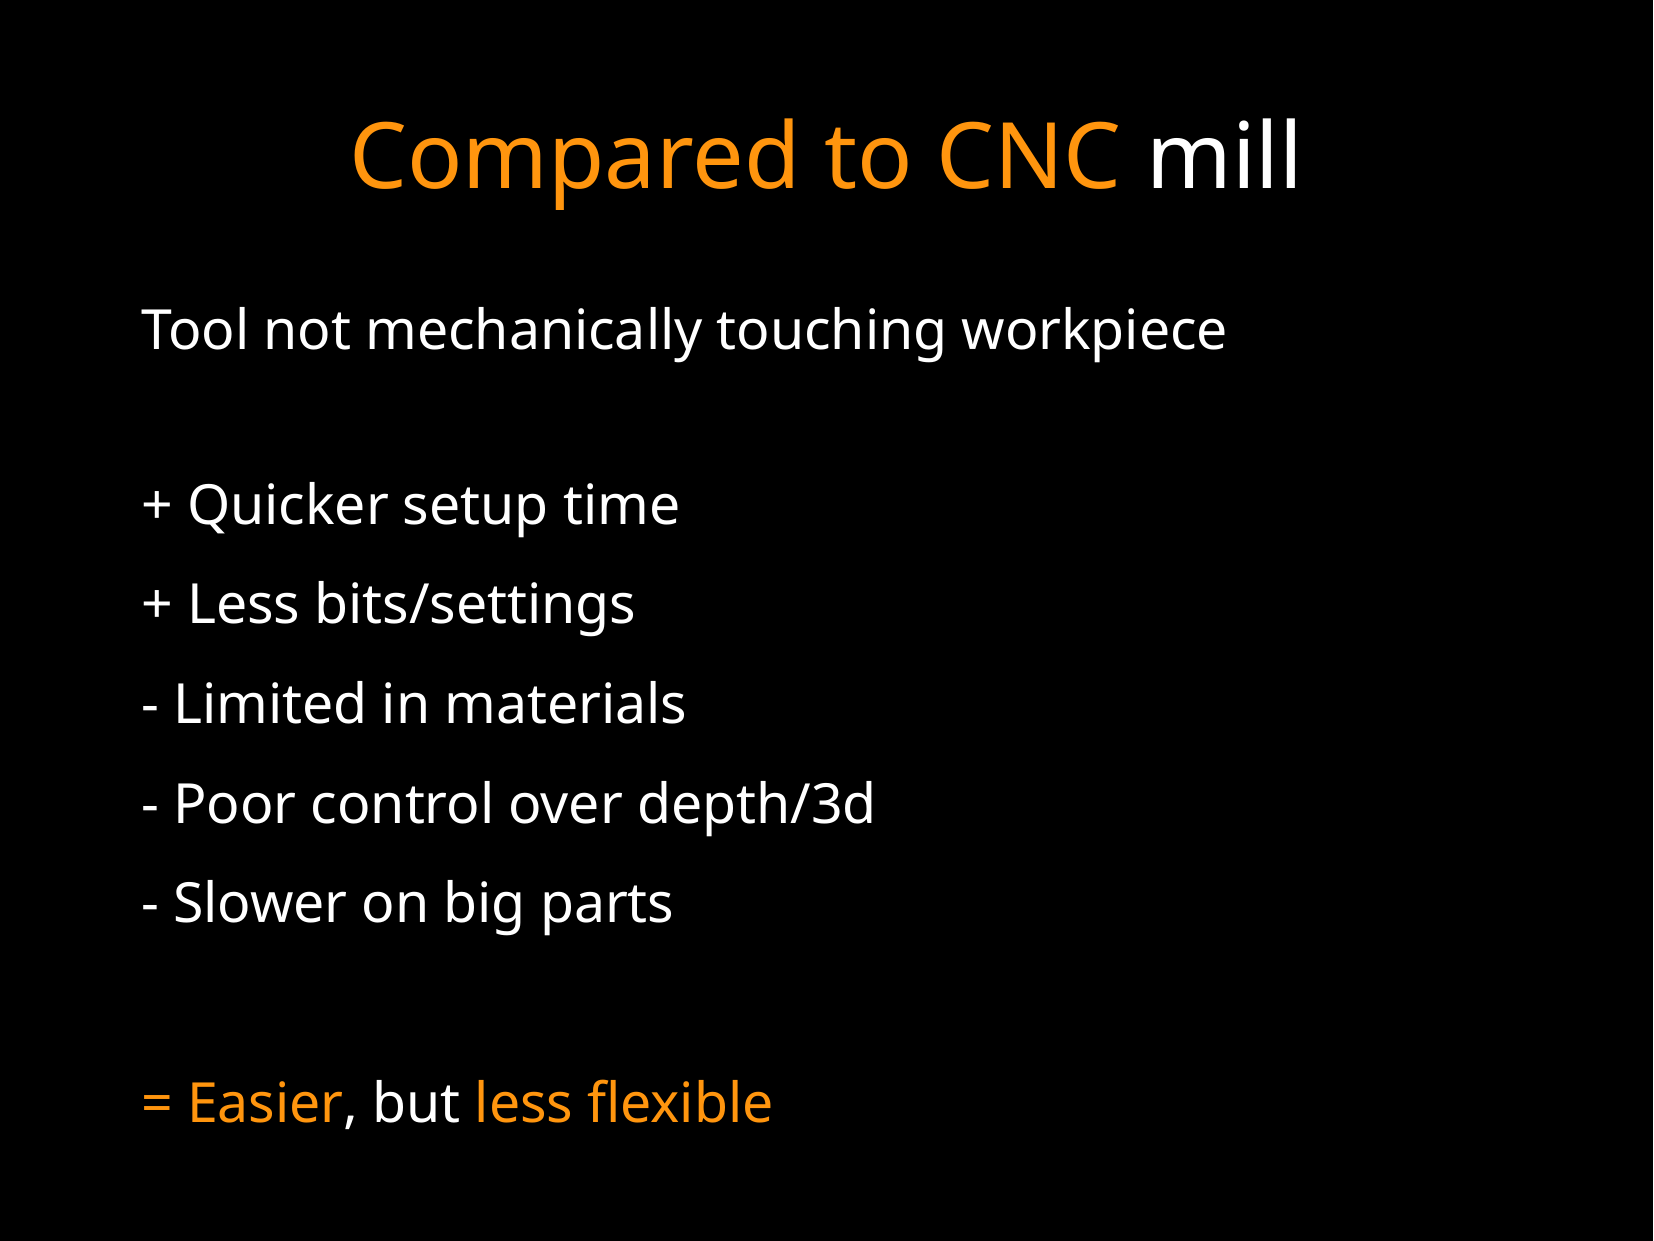

# Compared to CNC mill
Tool not mechanically touching workpiece
+ Quicker setup time
+ Less bits/settings
- Limited in materials
- Poor control over depth/3d
- Slower on big parts
= Easier, but less flexible